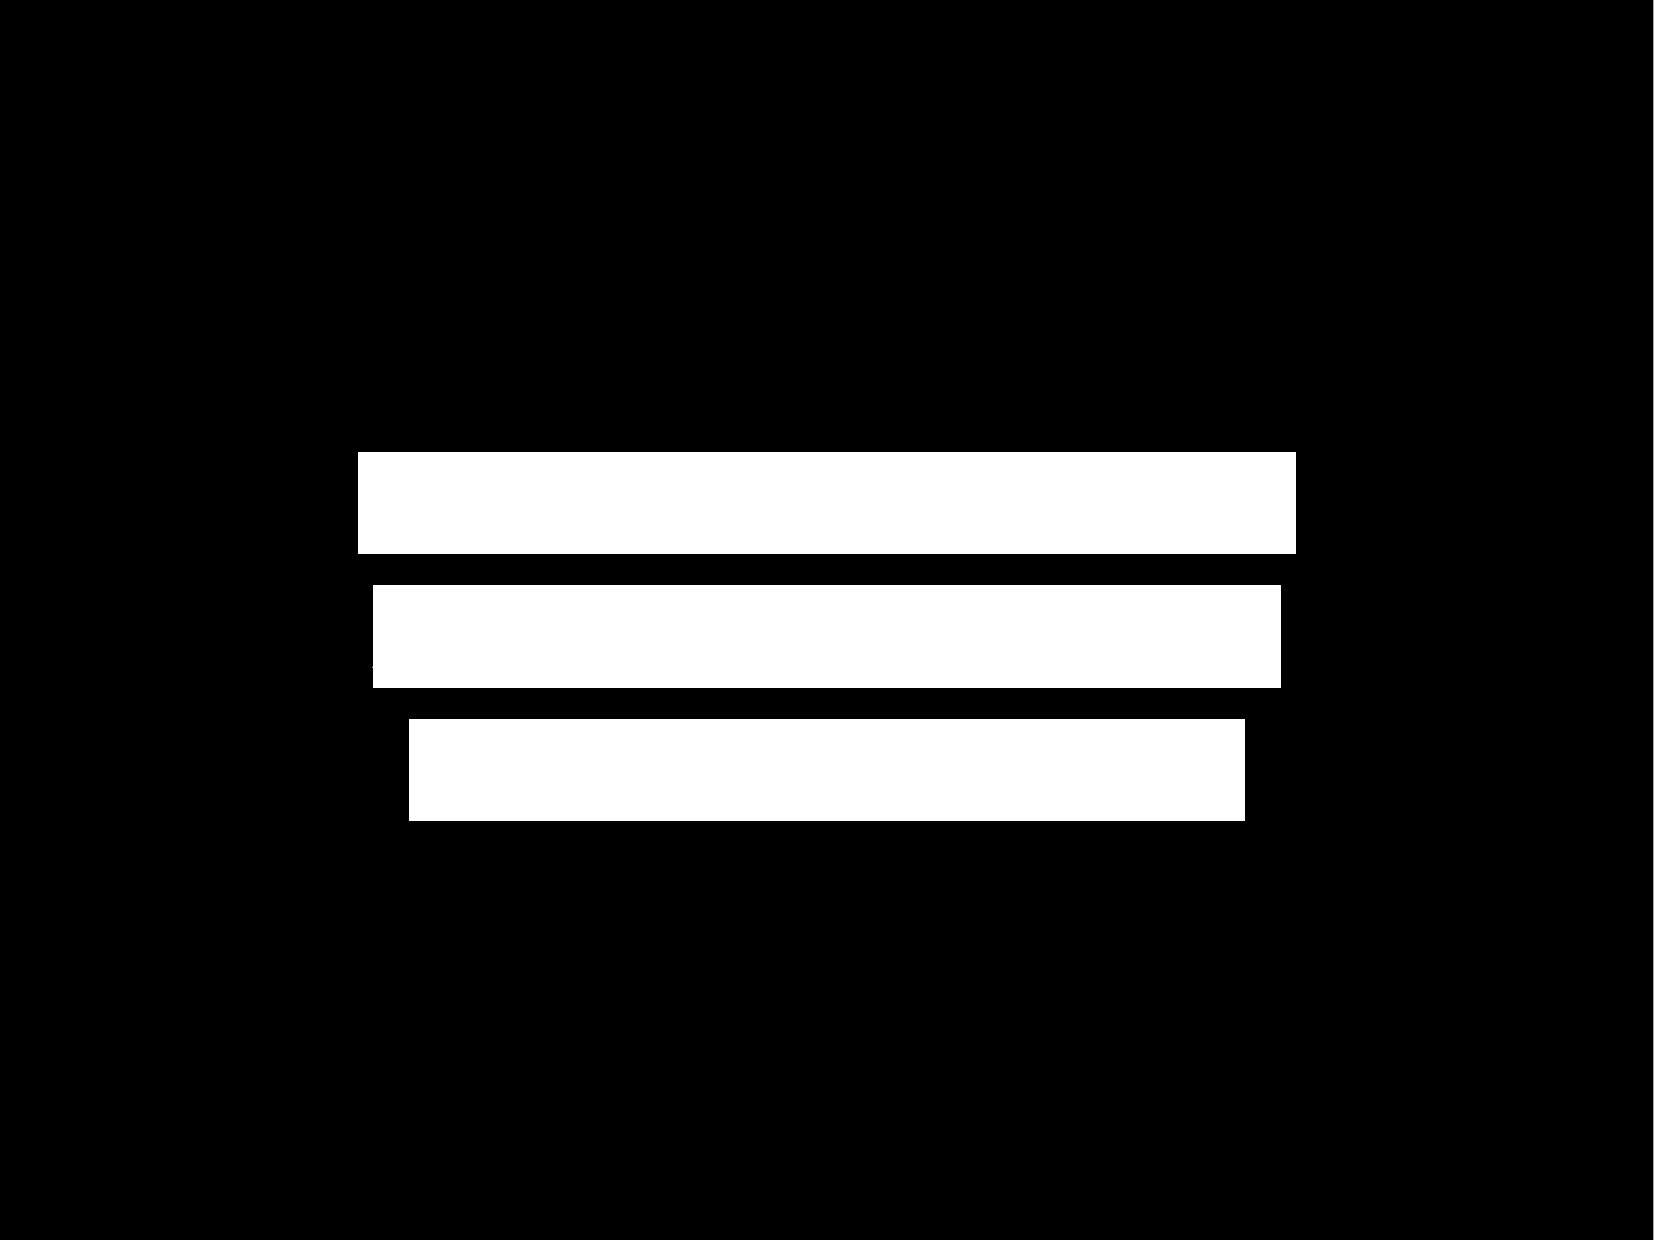

# Os sonhos que sonhei,
A fé que me alcançou,
Mostram-me Senhor